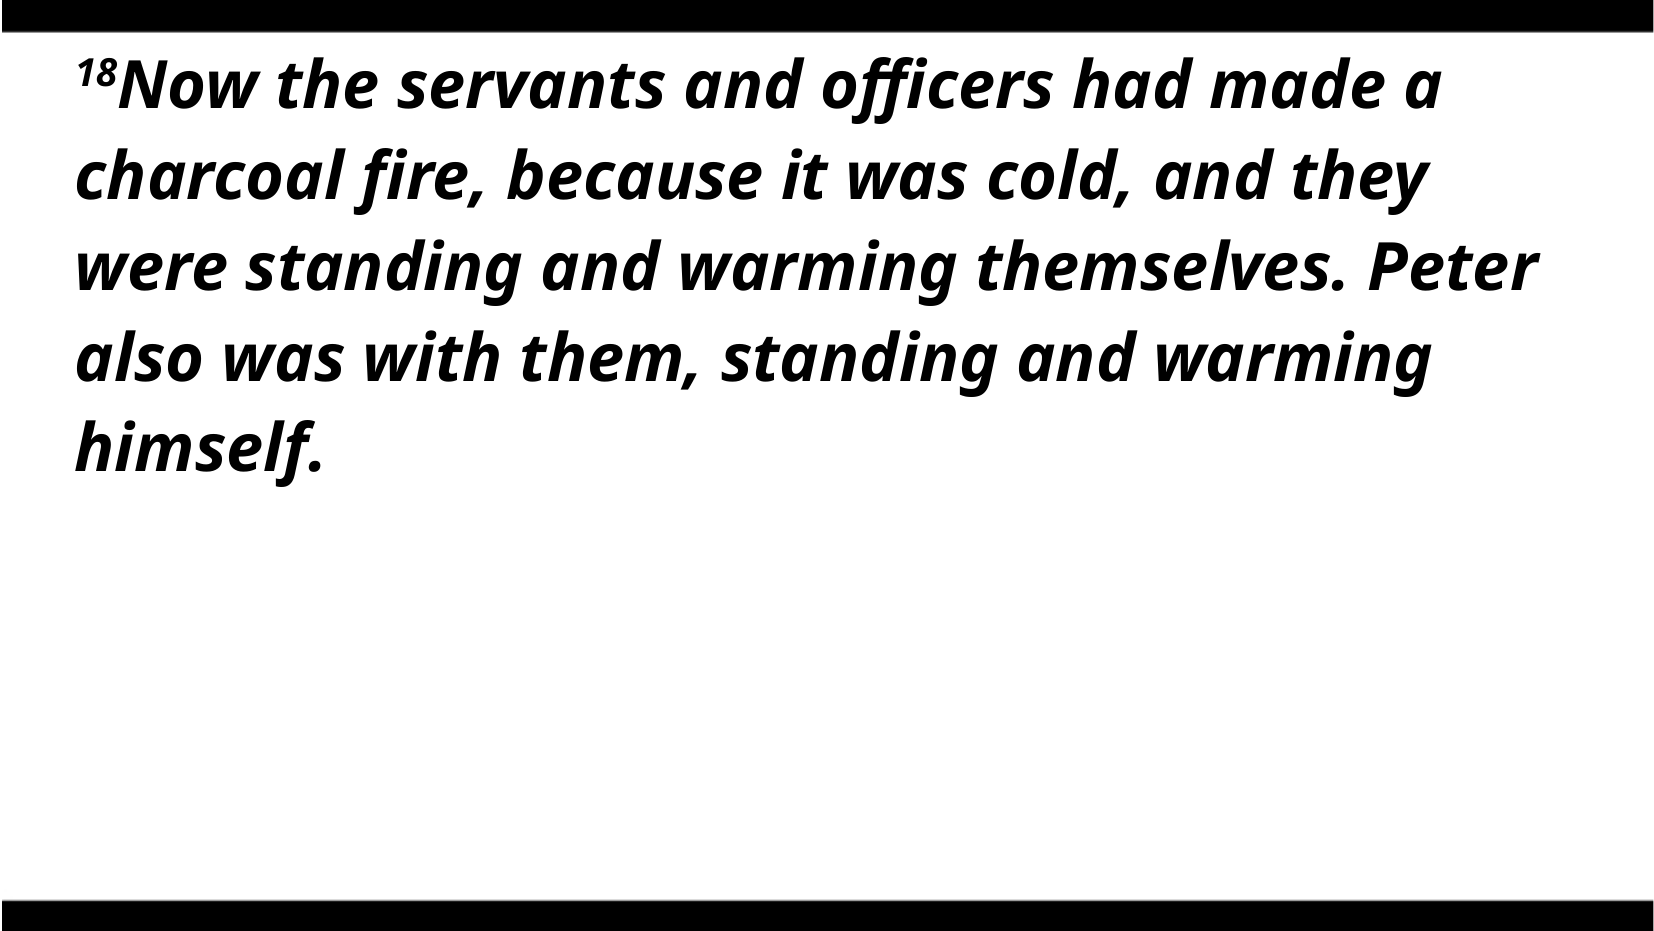

18Now the servants and officers had made a charcoal fire, because it was cold, and they were standing and warming themselves. Peter also was with them, standing and warming himself.